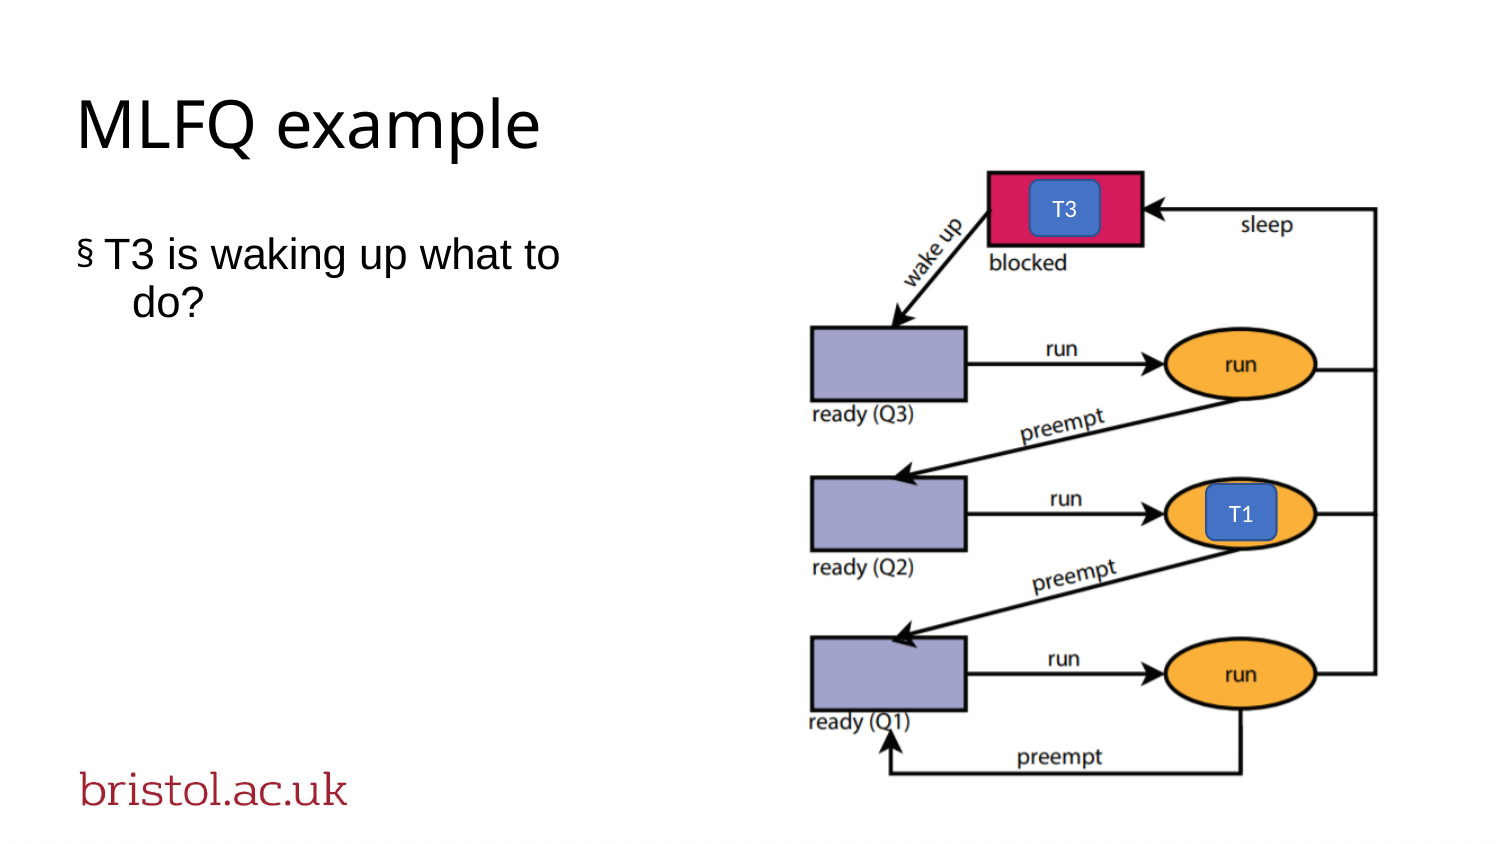

# MLFQ example
T3
T3 is waking up what to
do?
T1